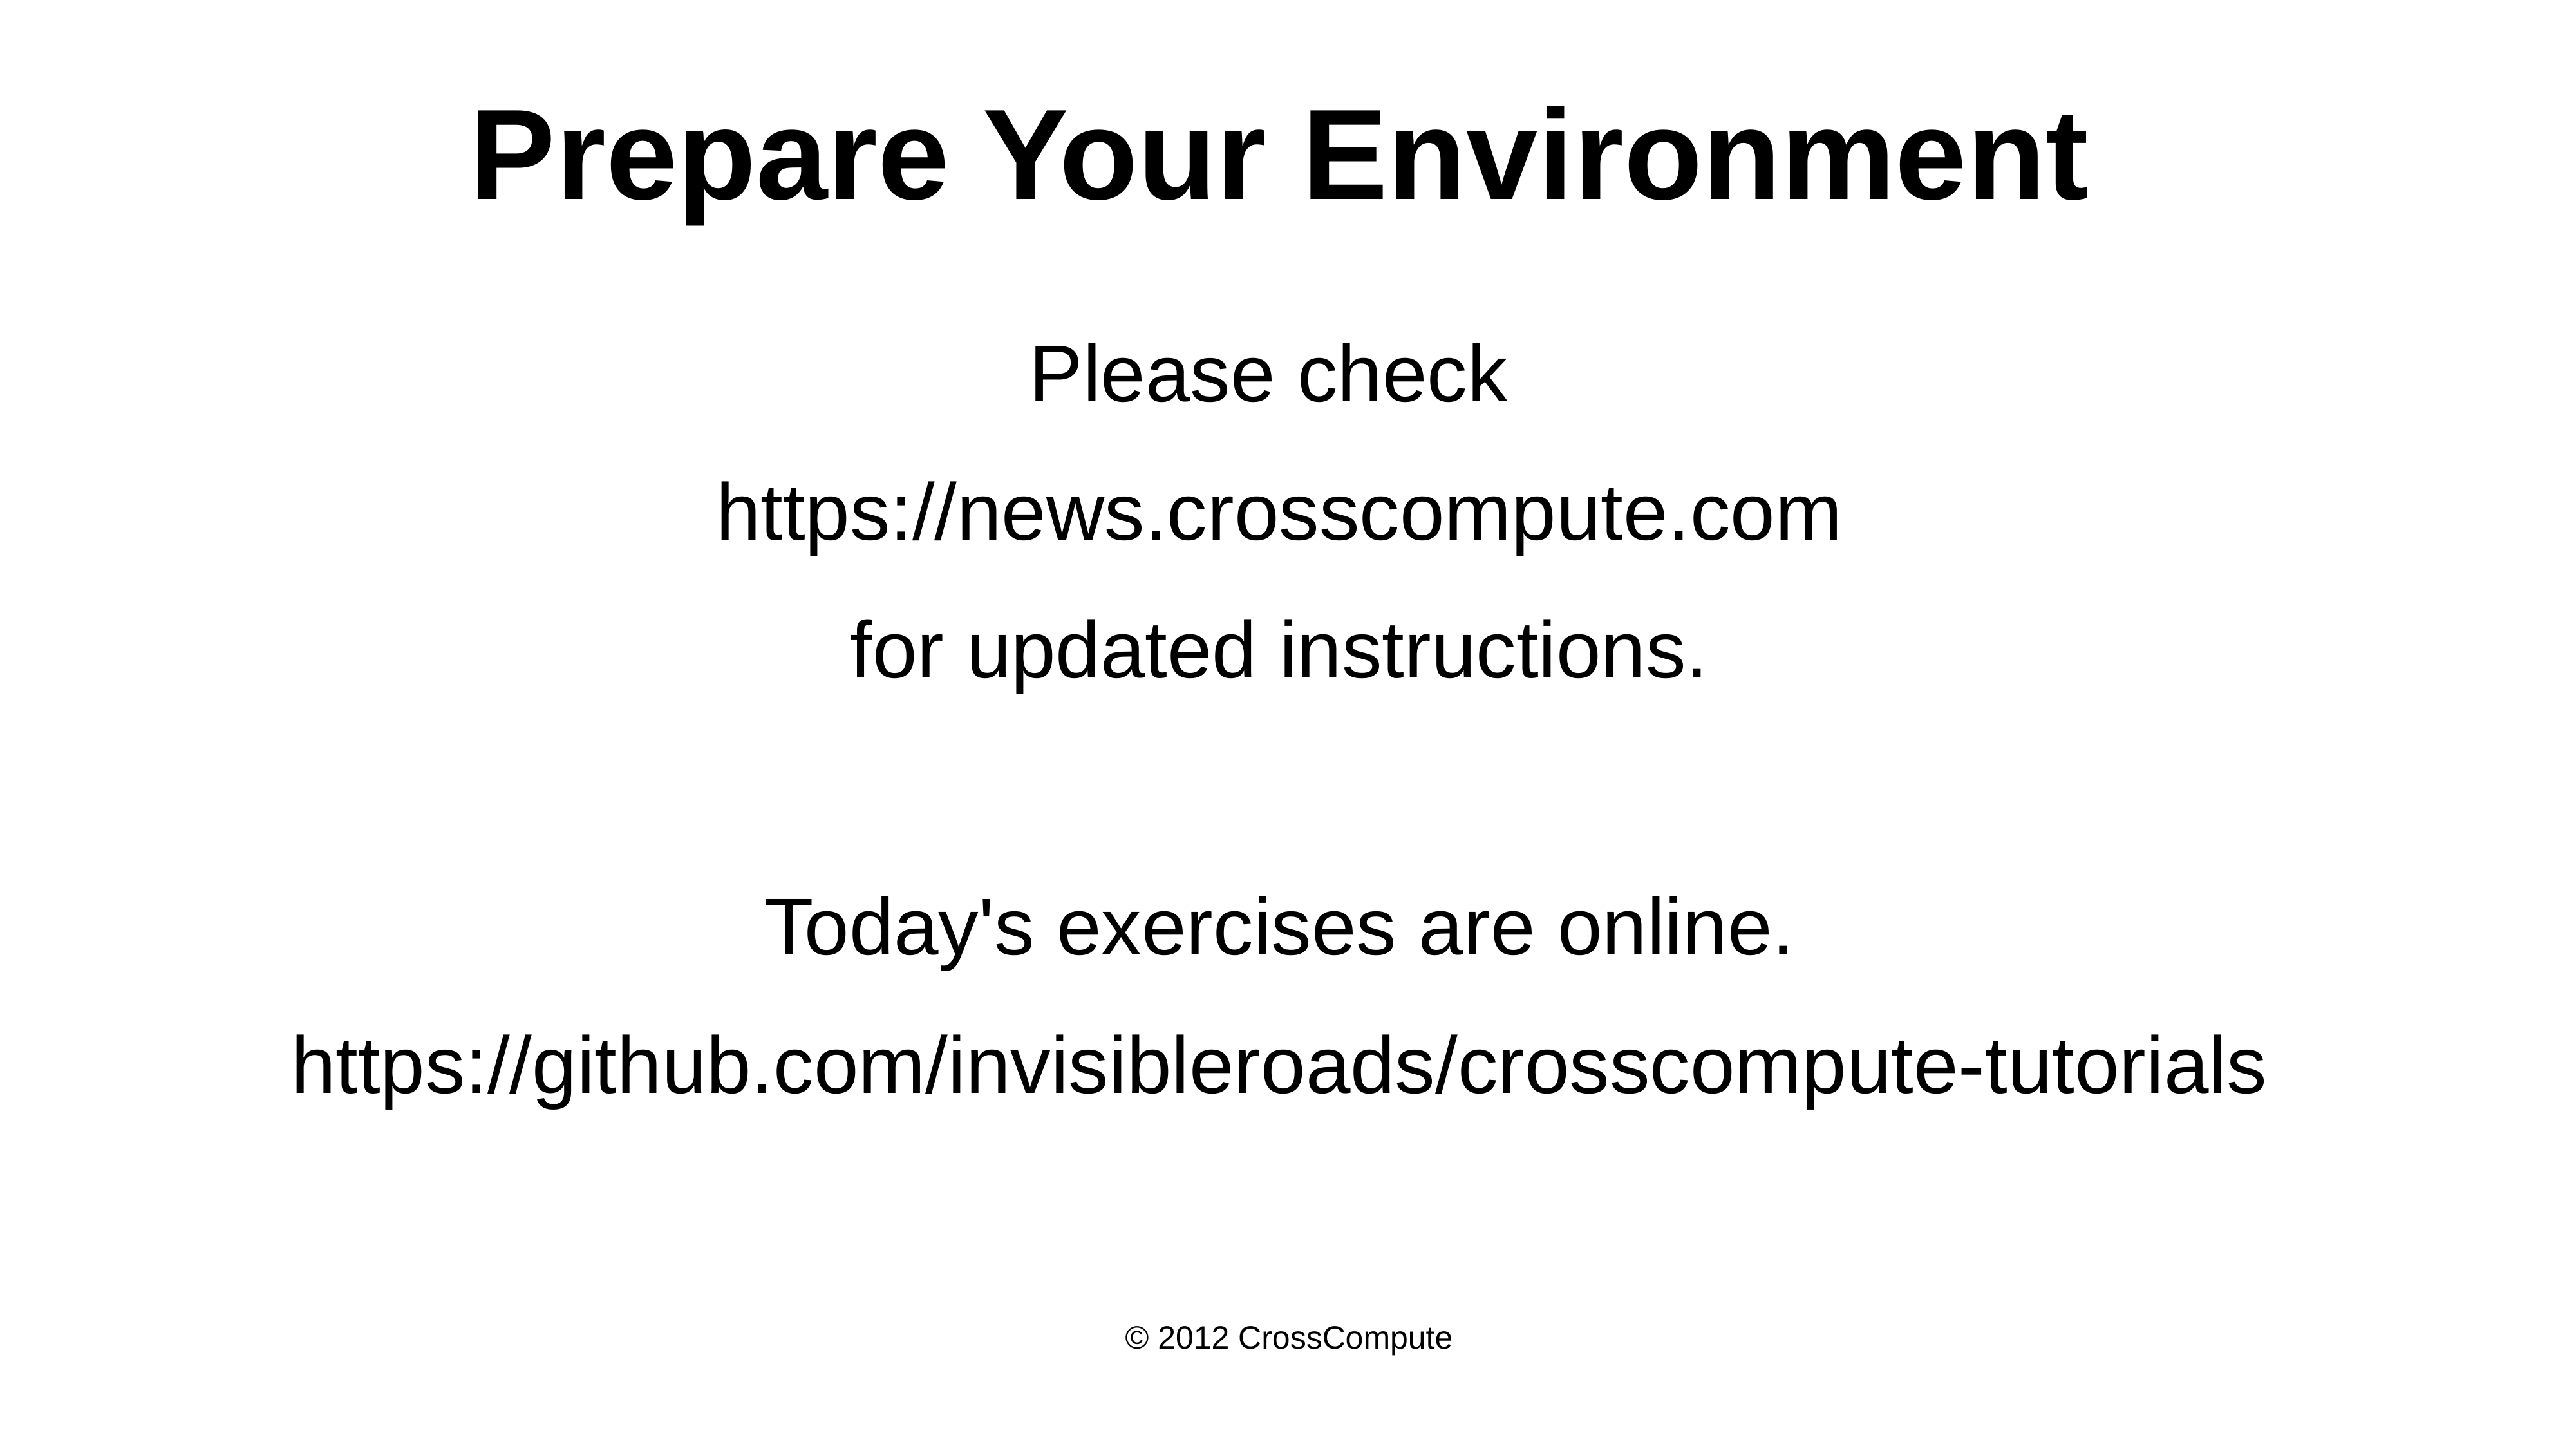

# Prepare Your Environment
Please check
https://news.crosscompute.com
for updated instructions.
Today's exercises are online.
https://github.com/invisibleroads/crosscompute-tutorials
© 2012 CrossCompute